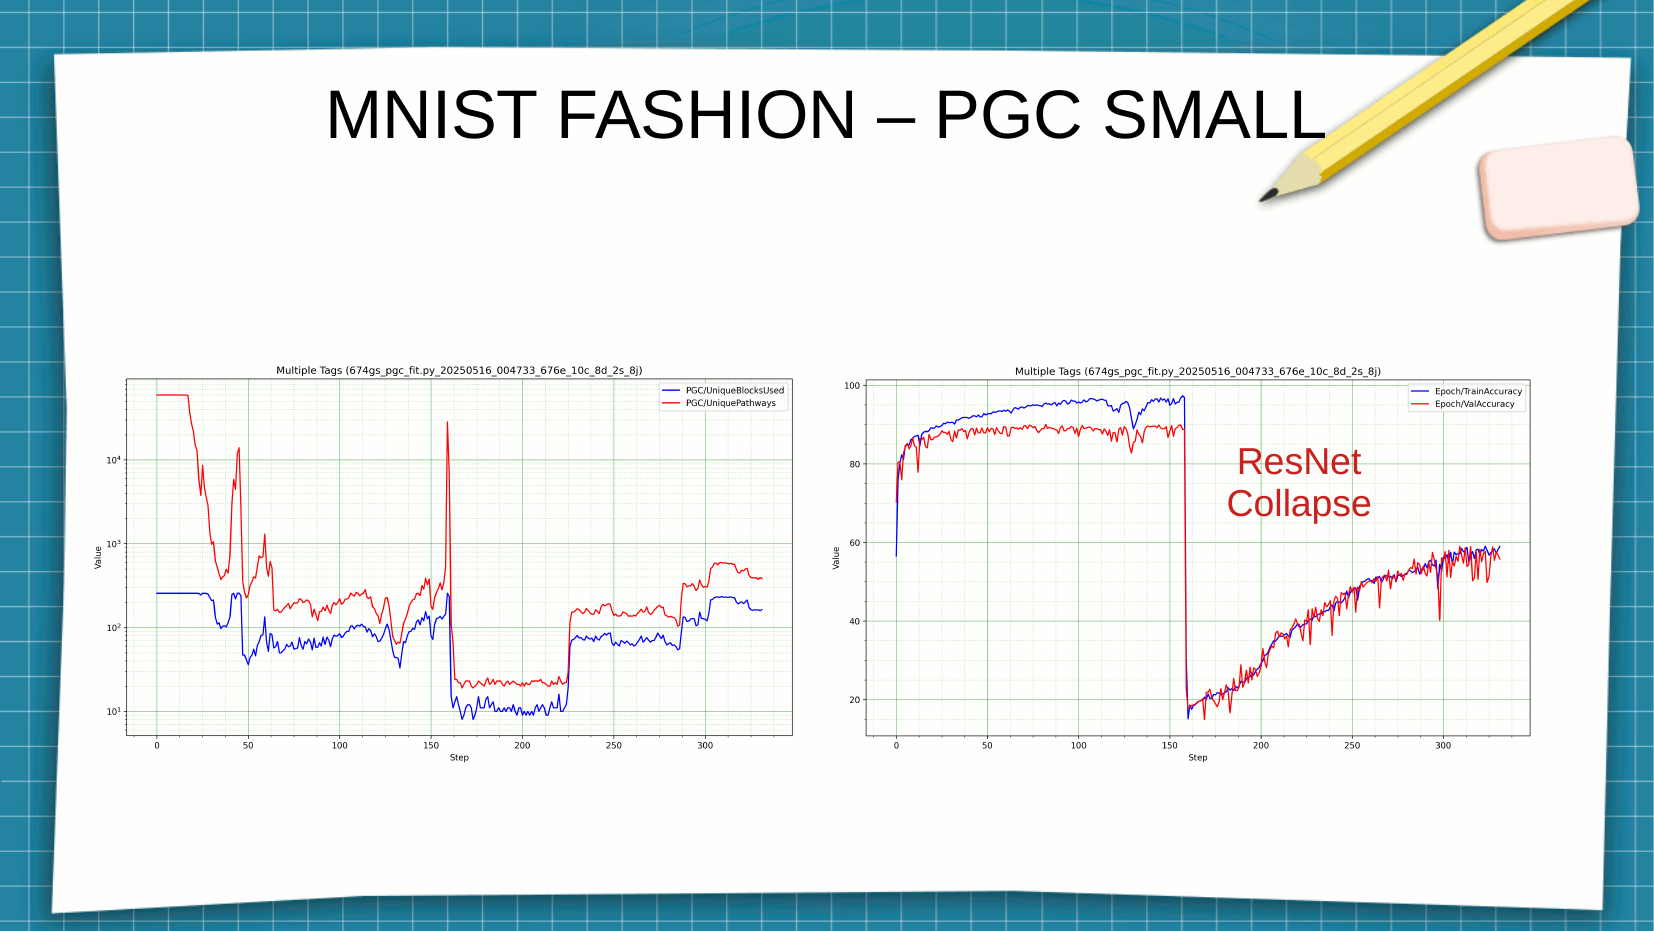

# MNIST FASHION – PGC SMALL
ResNet Collapse